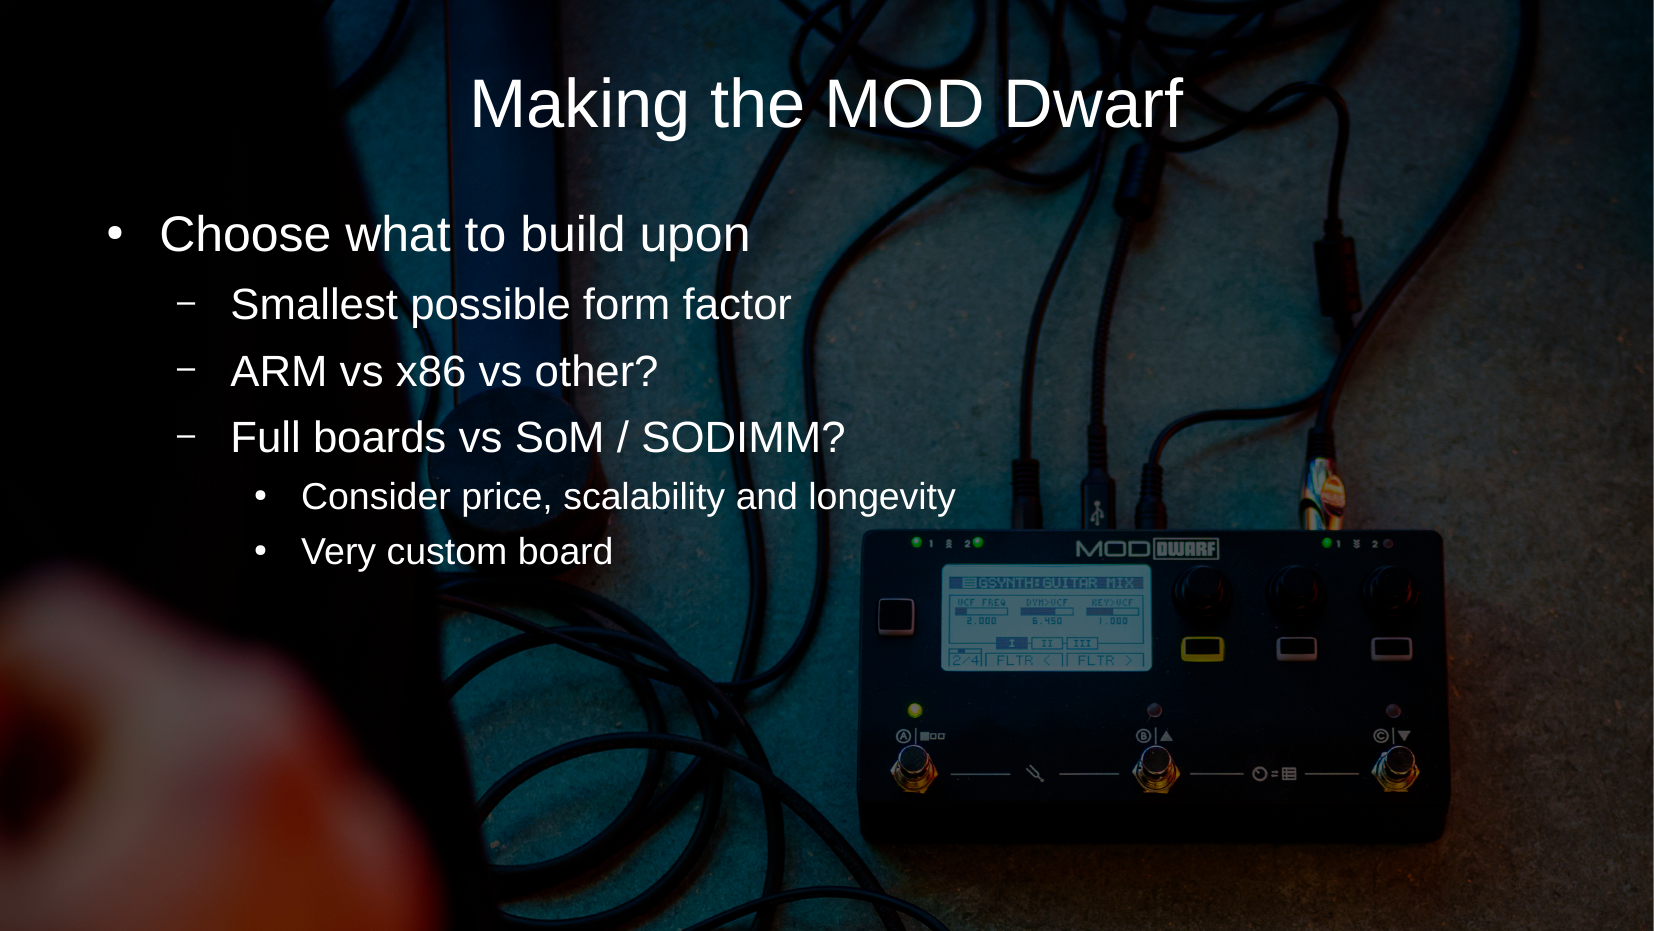

# Making the MOD Dwarf
Choose what to build upon
Smallest possible form factor
ARM vs x86 vs other?
Full boards vs SoM / SODIMM?
Consider price, scalability and longevity
Very custom board